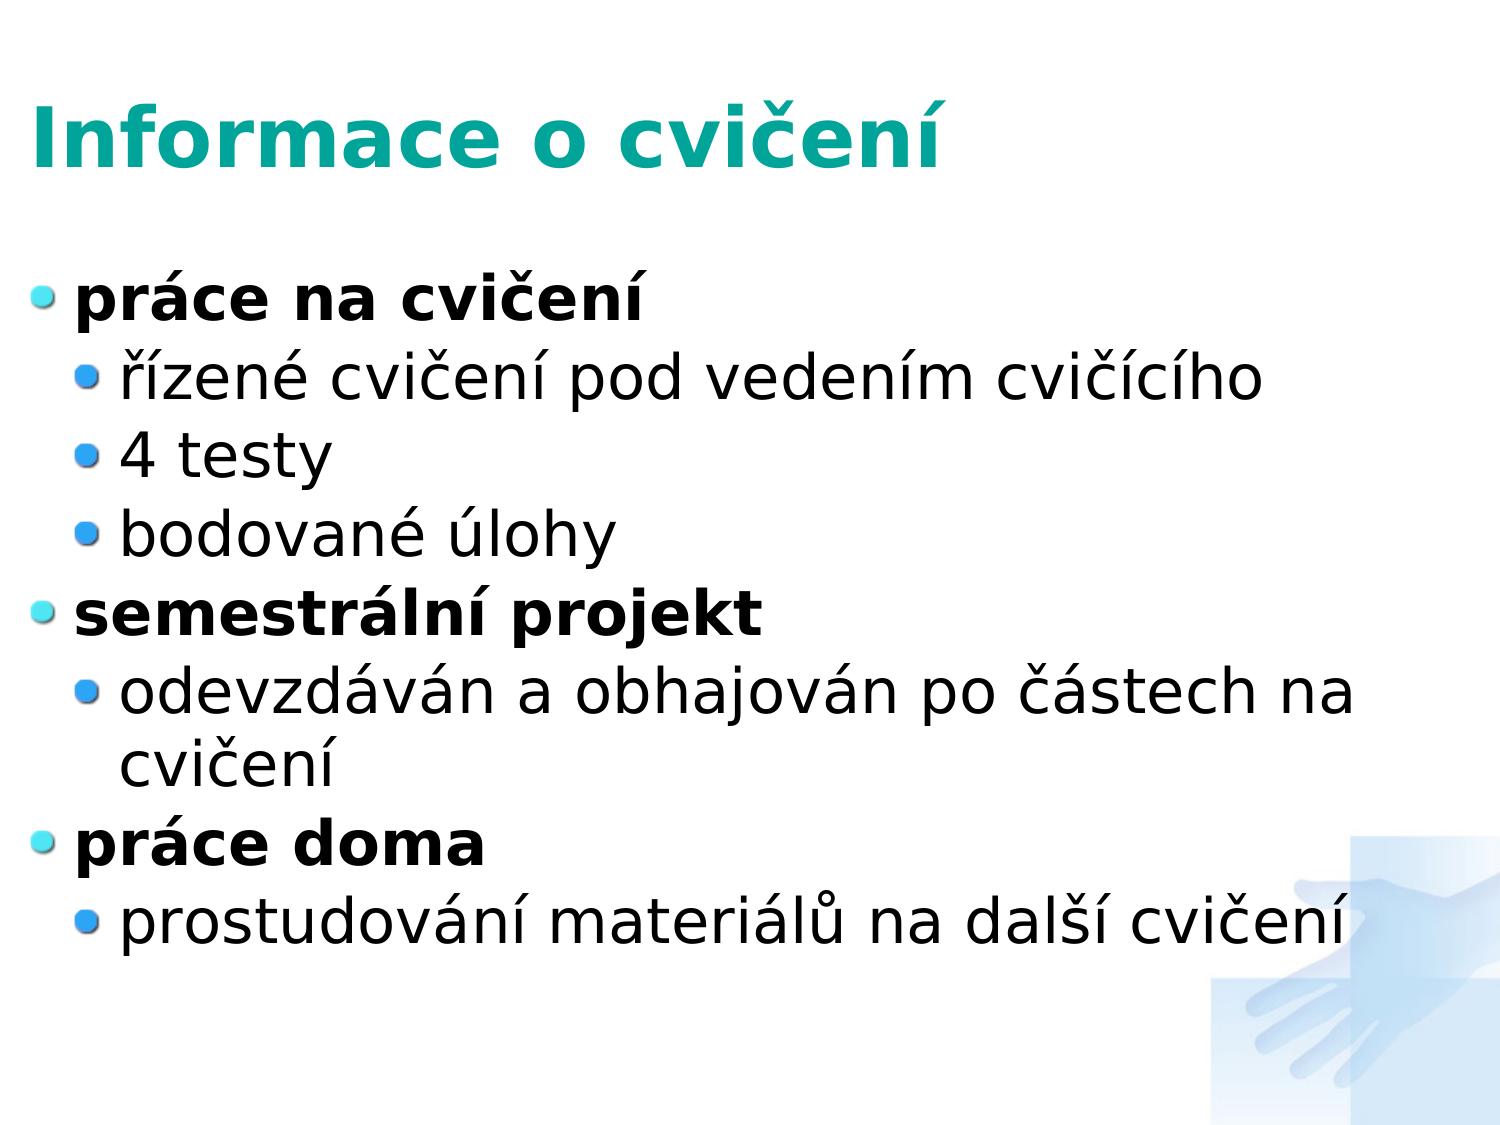

# Informace o cvičení
práce na cvičení
řízené cvičení pod vedením cvičícího
4 testy
bodované úlohy
semestrální projekt
odevzdáván a obhajován po částech na cvičení
práce doma
prostudování materiálů na další cvičení